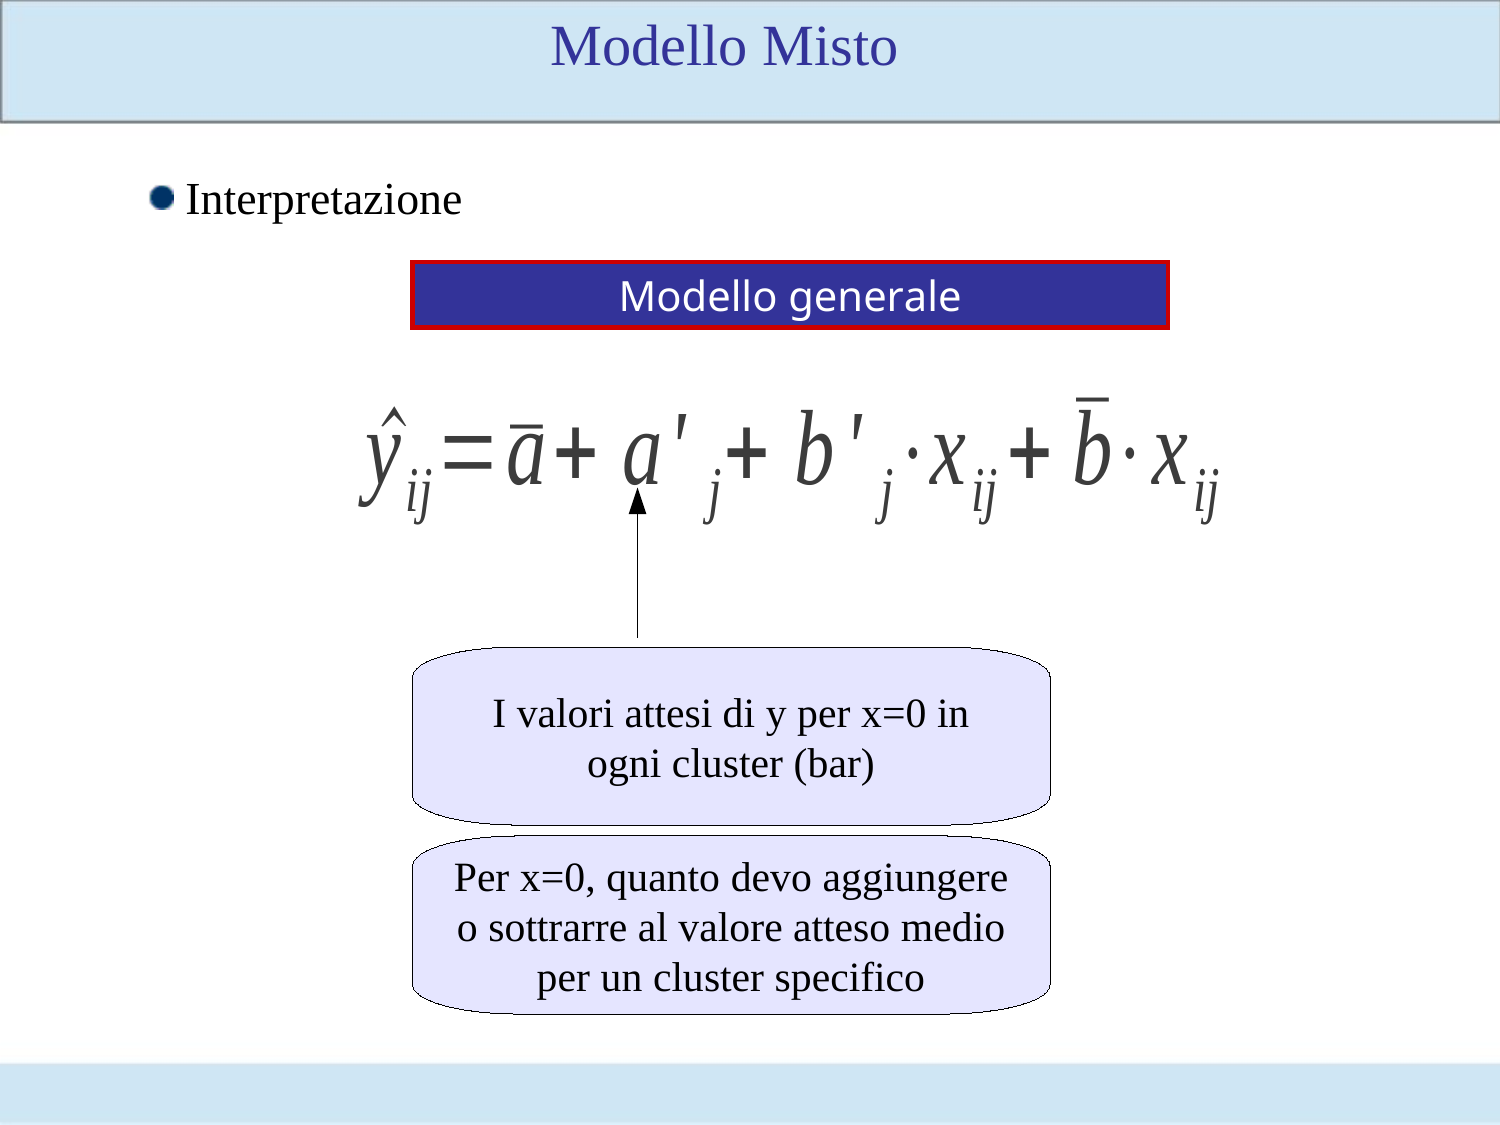

# Modello Misto
 Interpretazione
Modello generale
I valori attesi di y per x=0 in ogni cluster (bar)
Per x=0, quanto devo aggiungere o sottrarre al valore atteso medio per un cluster specifico
30